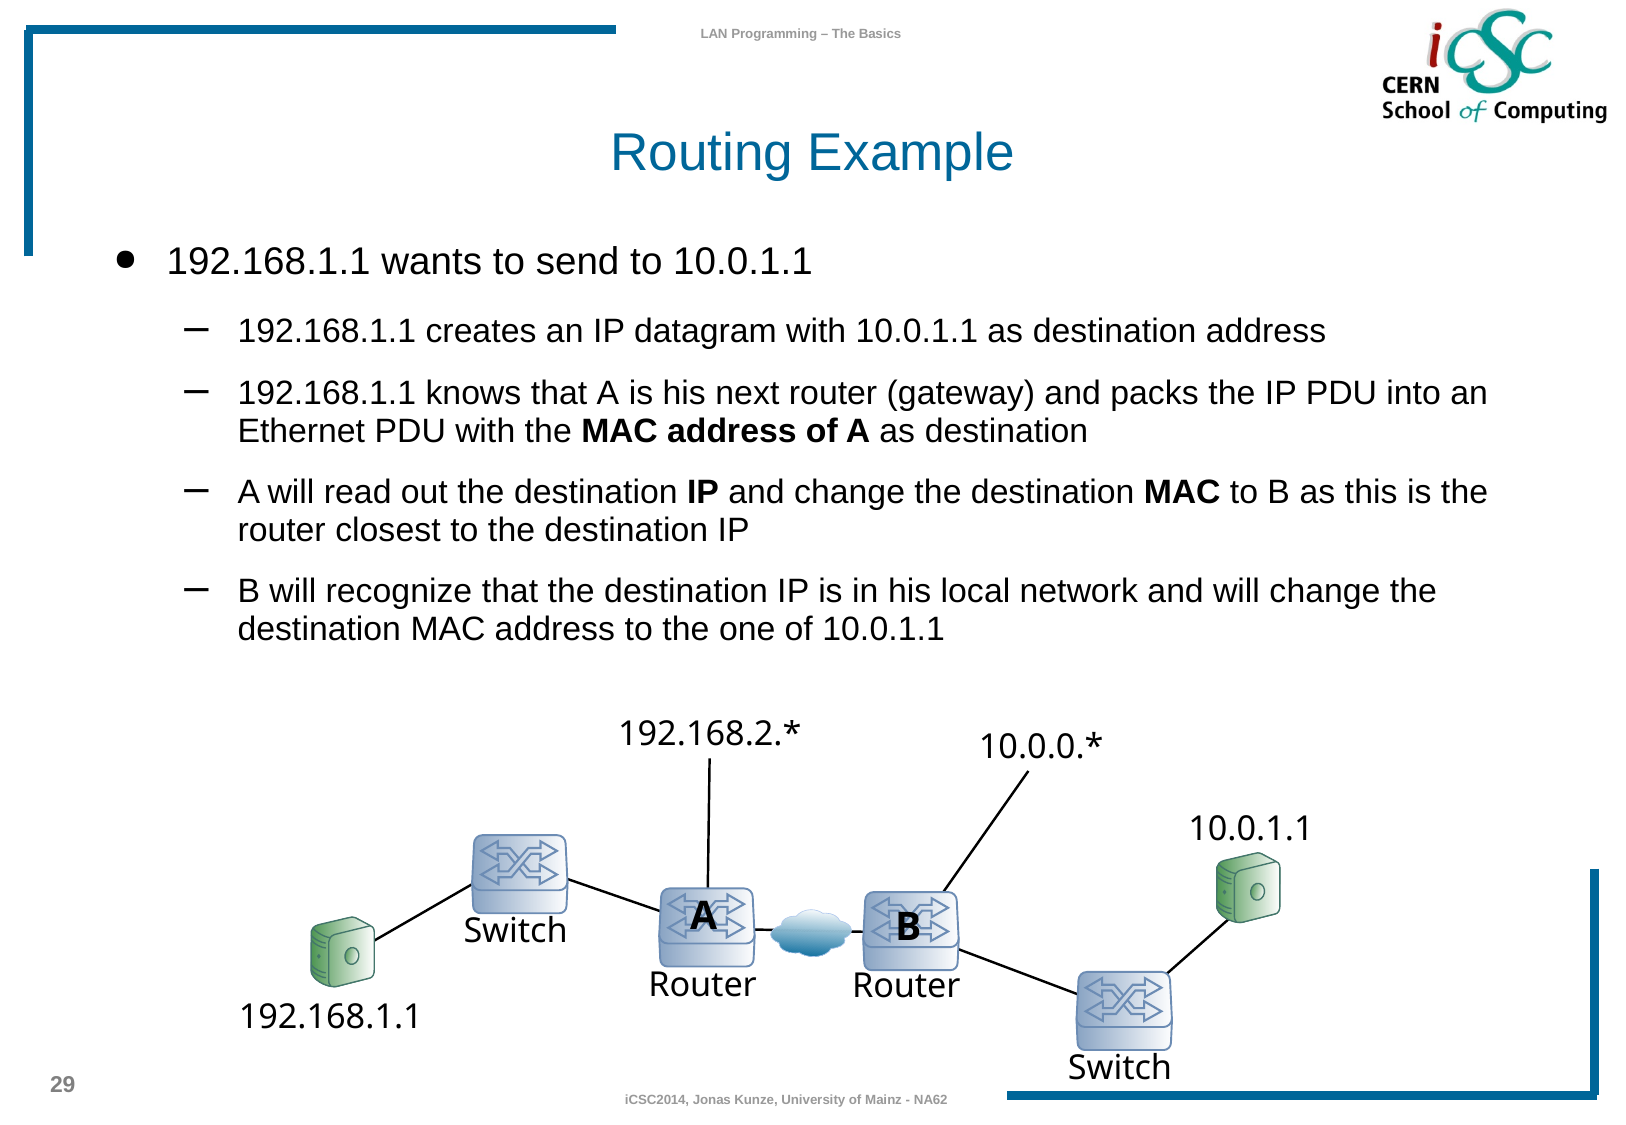

# Routing Example
192.168.1.1 wants to send to 10.0.1.1
192.168.1.1 creates an IP datagram with 10.0.1.1 as destination address
192.168.1.1 knows that A is his next router (gateway) and packs the IP PDU into an Ethernet PDU with the MAC address of A as destination
A will read out the destination IP and change the destination MAC to B as this is the router closest to the destination IP
B will recognize that the destination IP is in his local network and will change the destination MAC address to the one of 10.0.1.1